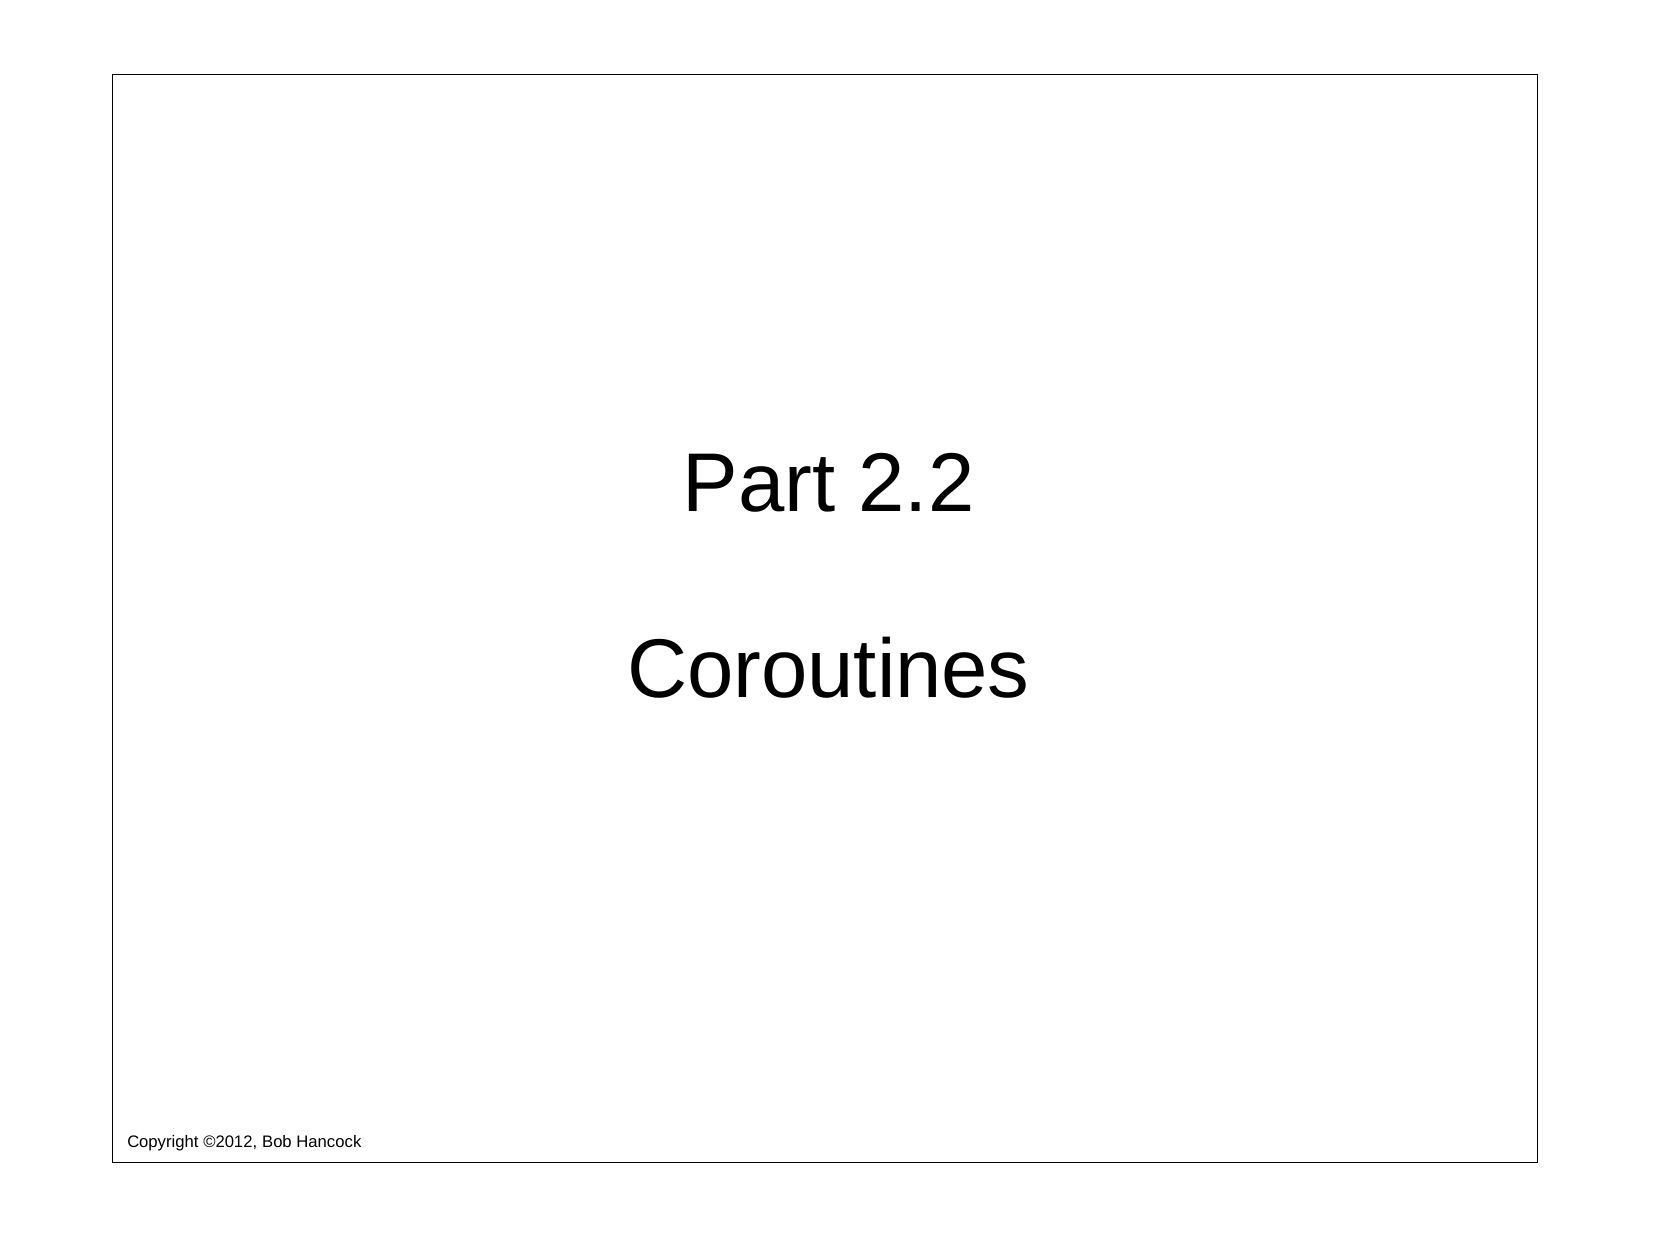

# Part 2.2 Coroutines
Copyright ©2012, Bob Hancock